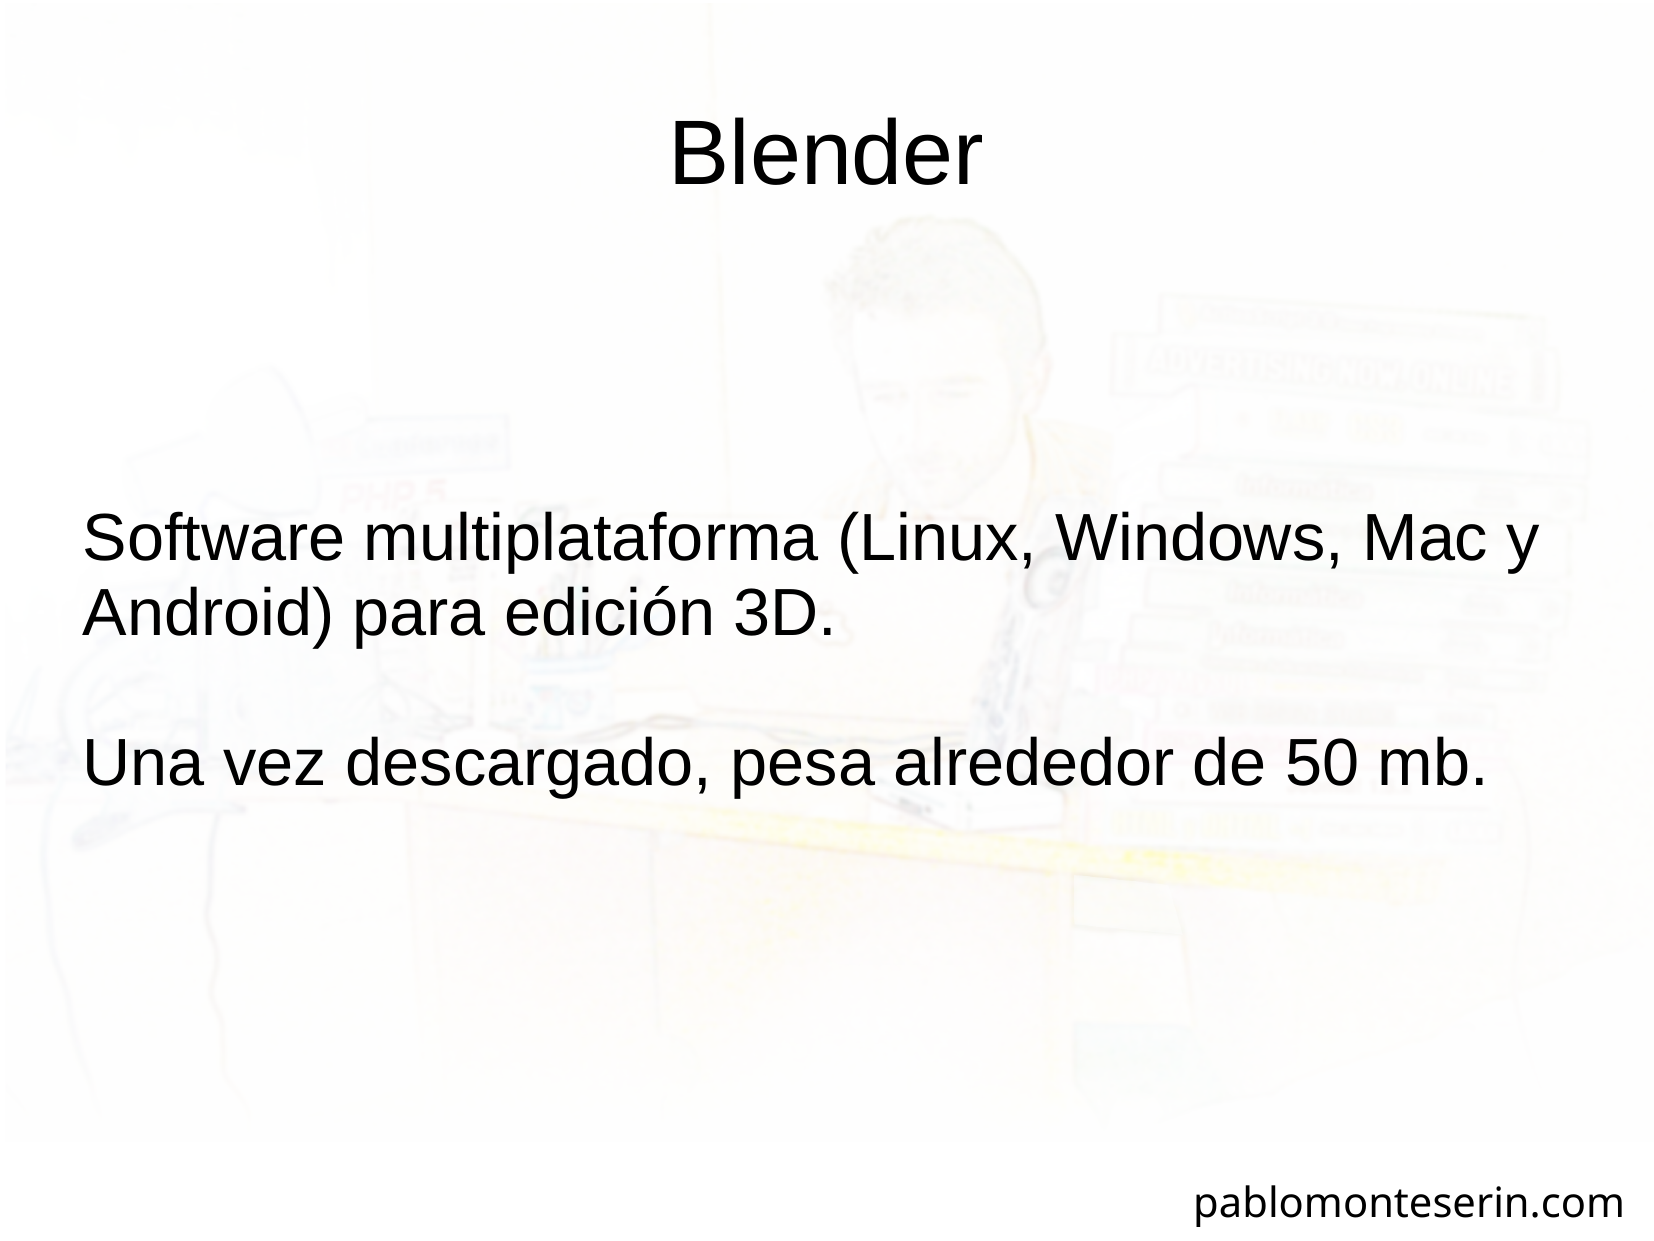

# Blender
Software multiplataforma (Linux, Windows, Mac y Android) para edición 3D.
Una vez descargado, pesa alrededor de 50 mb.